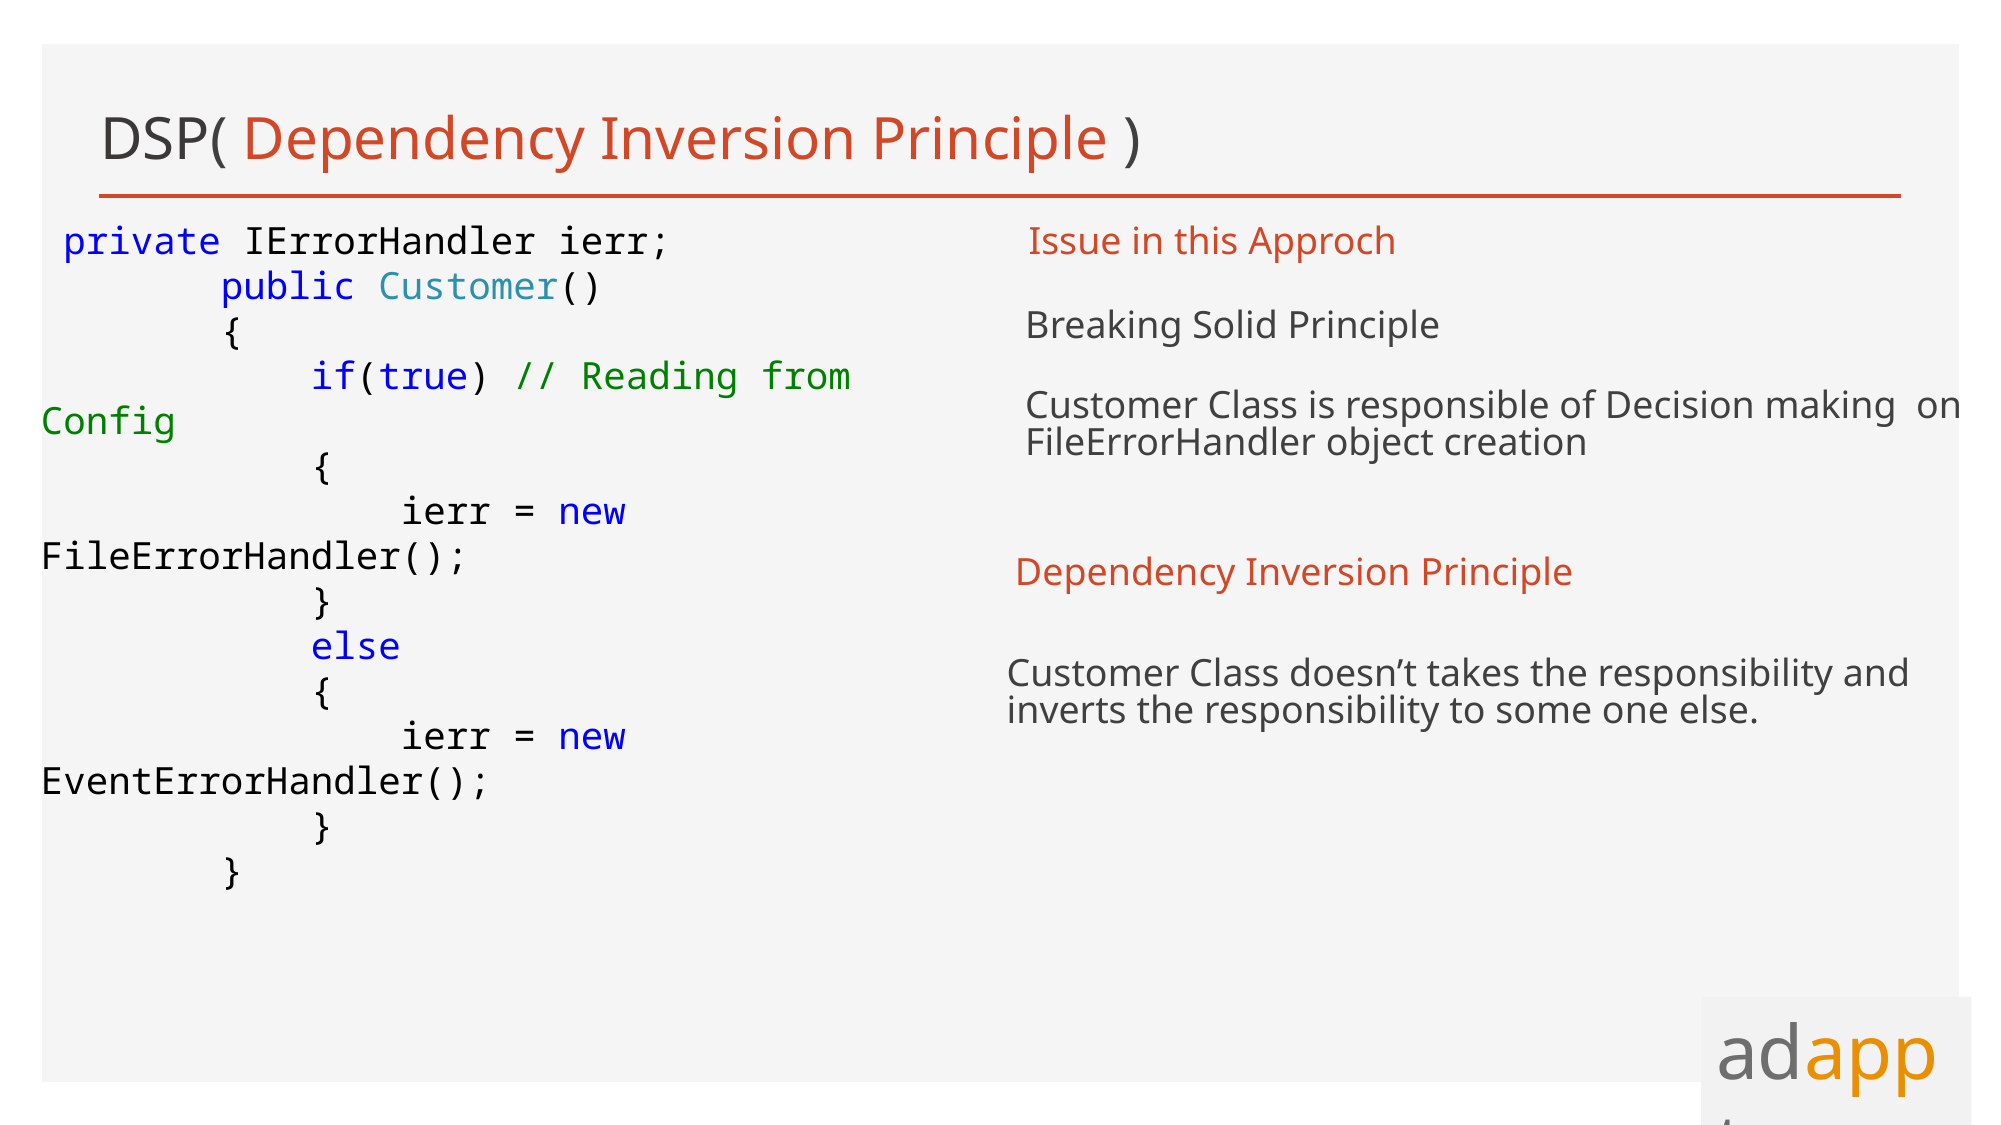

# DSP( Dependency Inversion Principle )
 private IErrorHandler ierr;
 public Customer()
 {
 if(true) // Reading from Config
 {
 ierr = new FileErrorHandler();
 }
 else
 {
 ierr = new EventErrorHandler();
 }
 }
Issue in this Approch
Breaking Solid Principle
Customer Class is responsible of Decision making on FileErrorHandler object creation
Dependency Inversion Principle
Customer Class doesn’t takes the responsibility and inverts the responsibility to some one else.
adappt